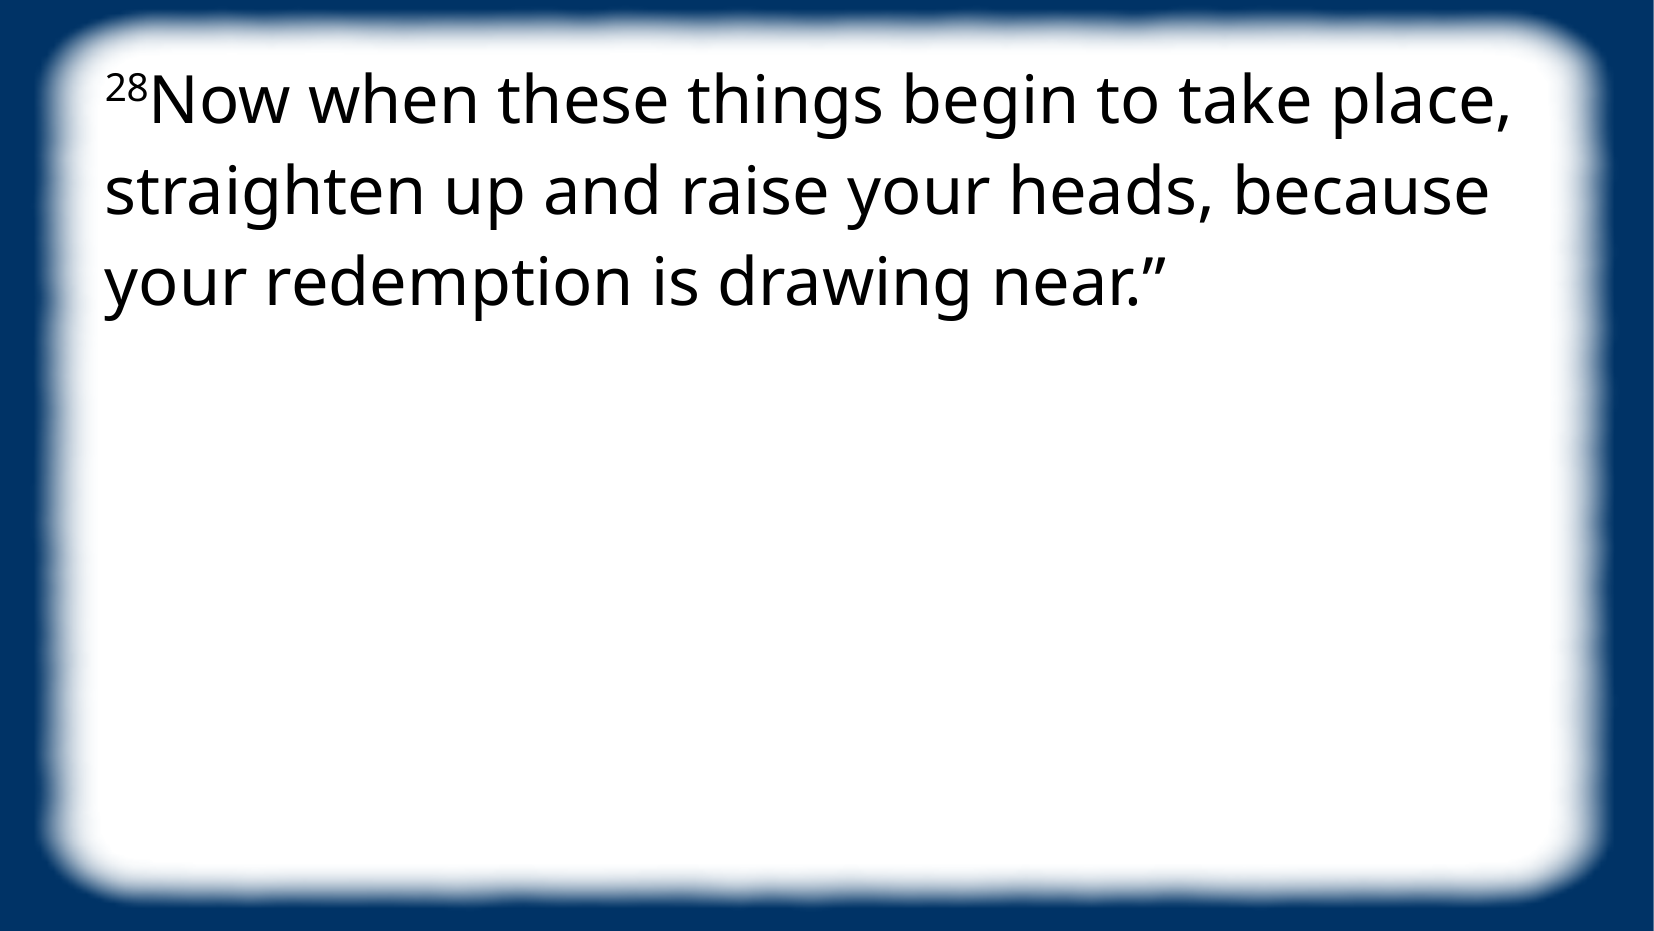

28Now when these things begin to take place, straighten up and raise your heads, because your redemption is drawing near.”